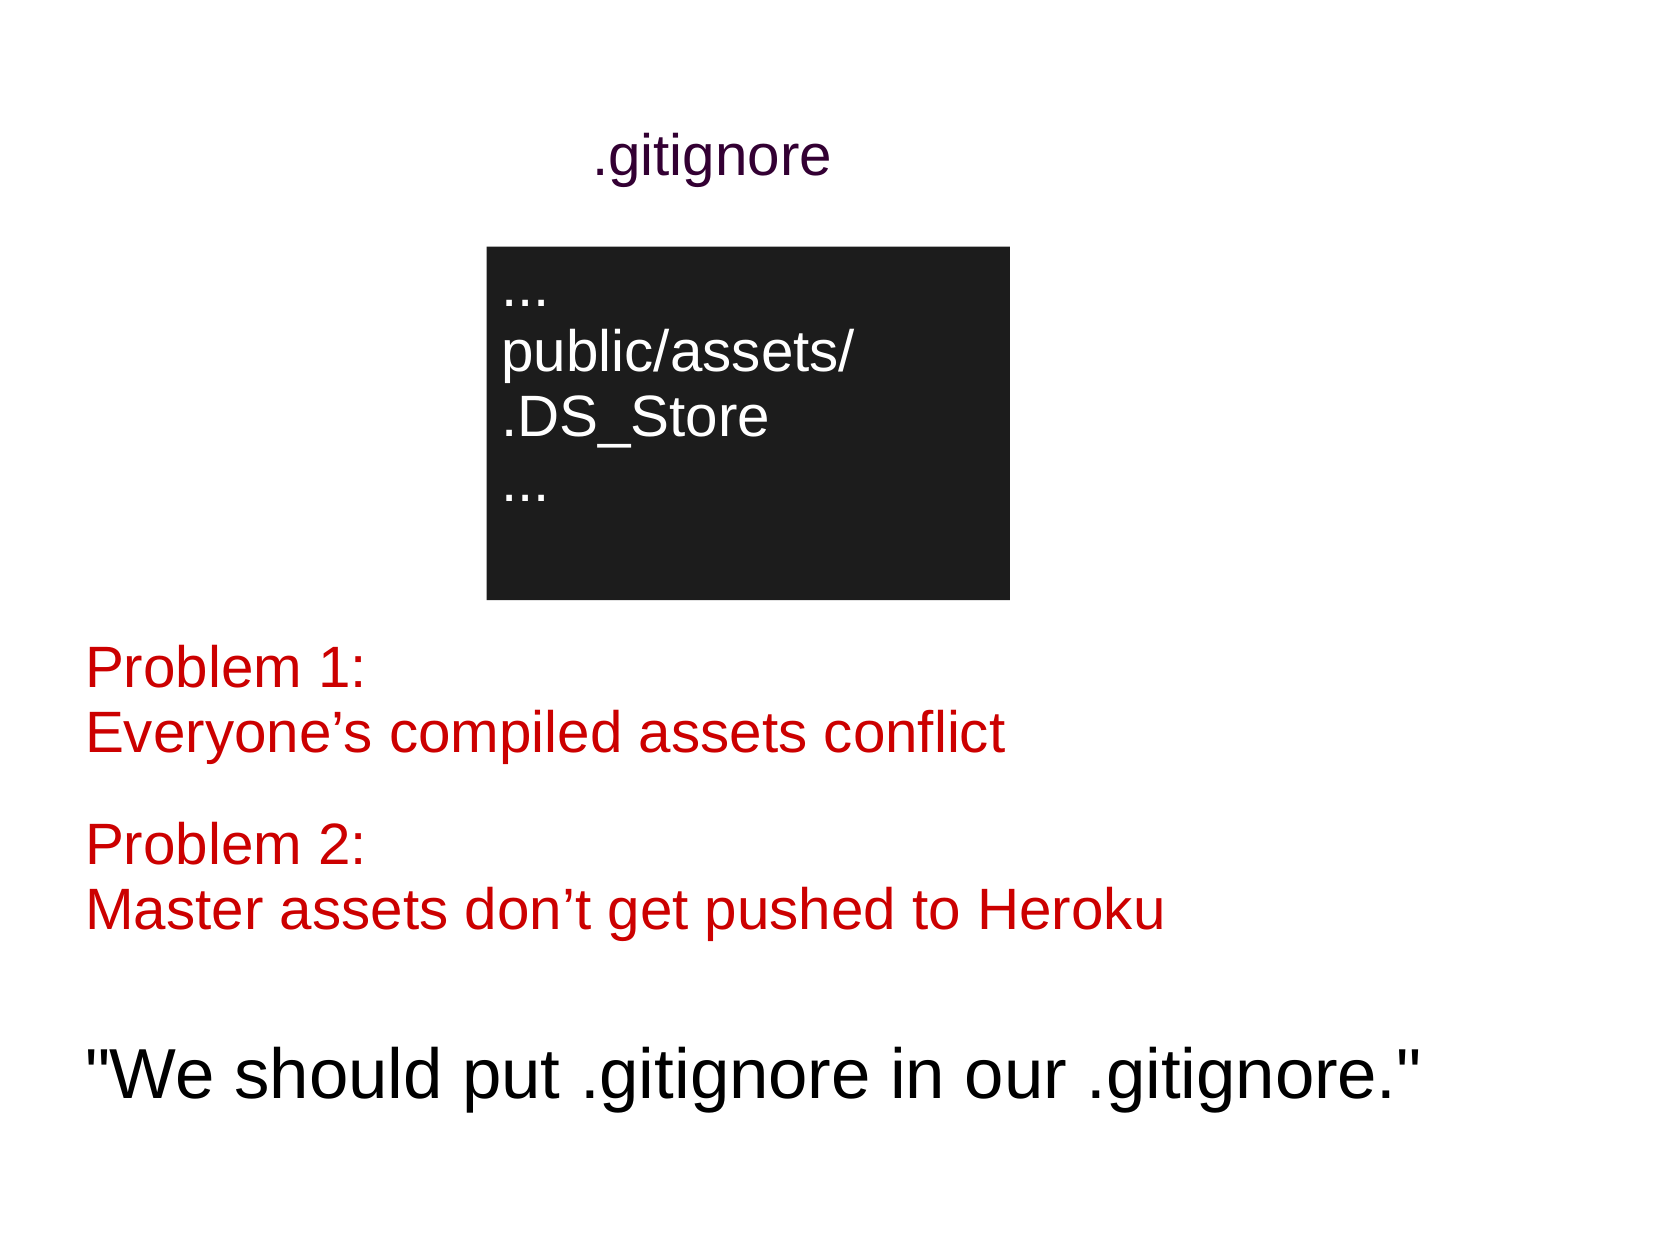

.gitignore
...
public/assets/
.DS_Store
...
Problem 1:
Everyone’s compiled assets conflict
Problem 2:
Master assets don’t get pushed to Heroku
"We should put .gitignore in our .gitignore."